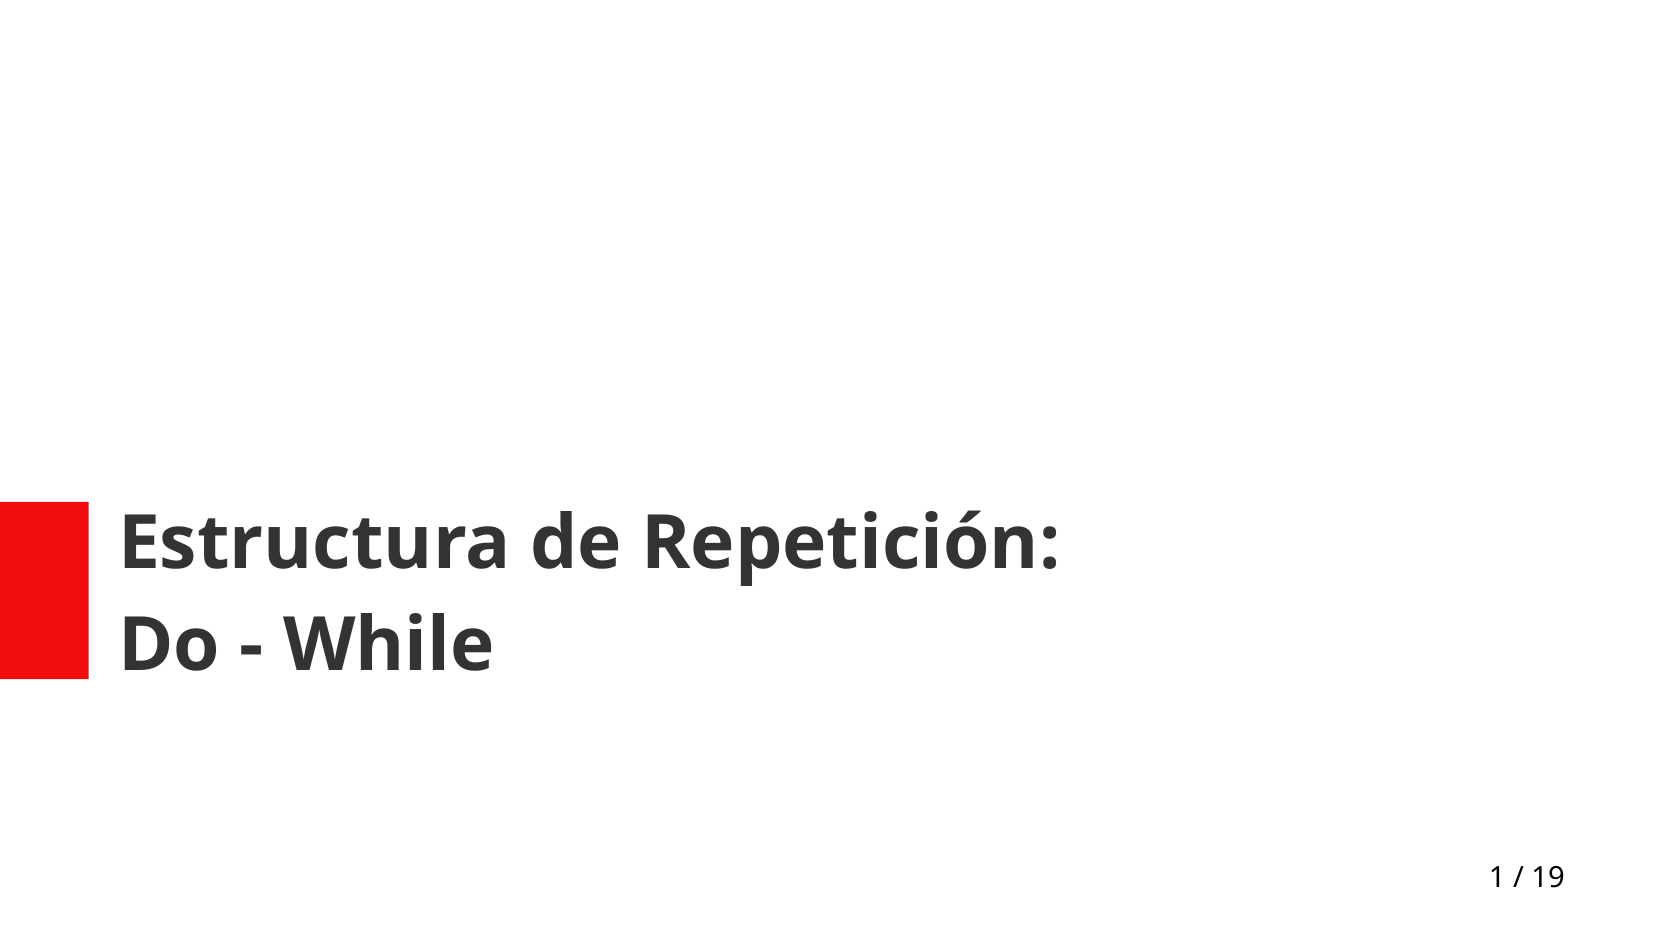

# Estructura de Repetición: Do - While
1